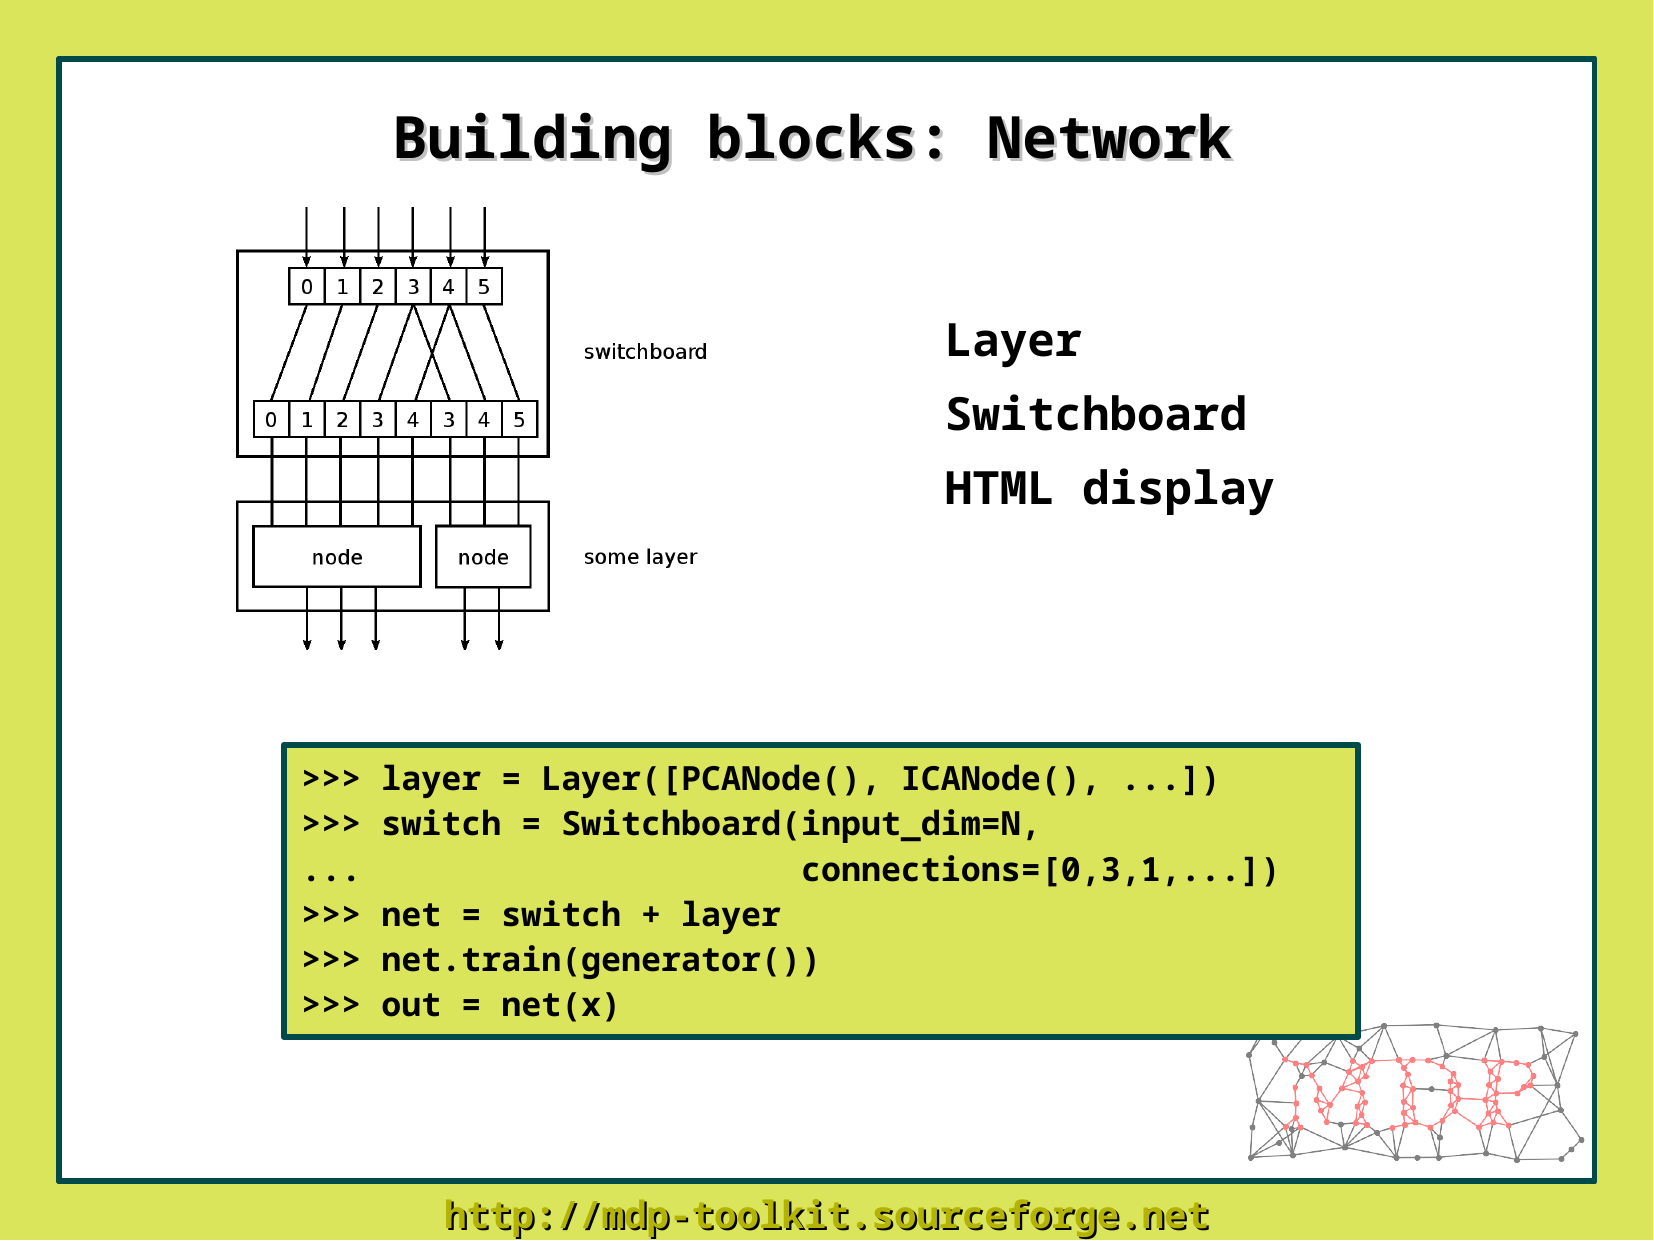

Building blocks: Network
Layer
Switchboard
HTML display
>>> layer = Layer([PCANode(), ICANode(), ...])
>>> switch = Switchboard(input_dim=N,
... connections=[0,3,1,...])
>>> net = switch + layer
>>> net.train(generator())
>>> out = net(x)